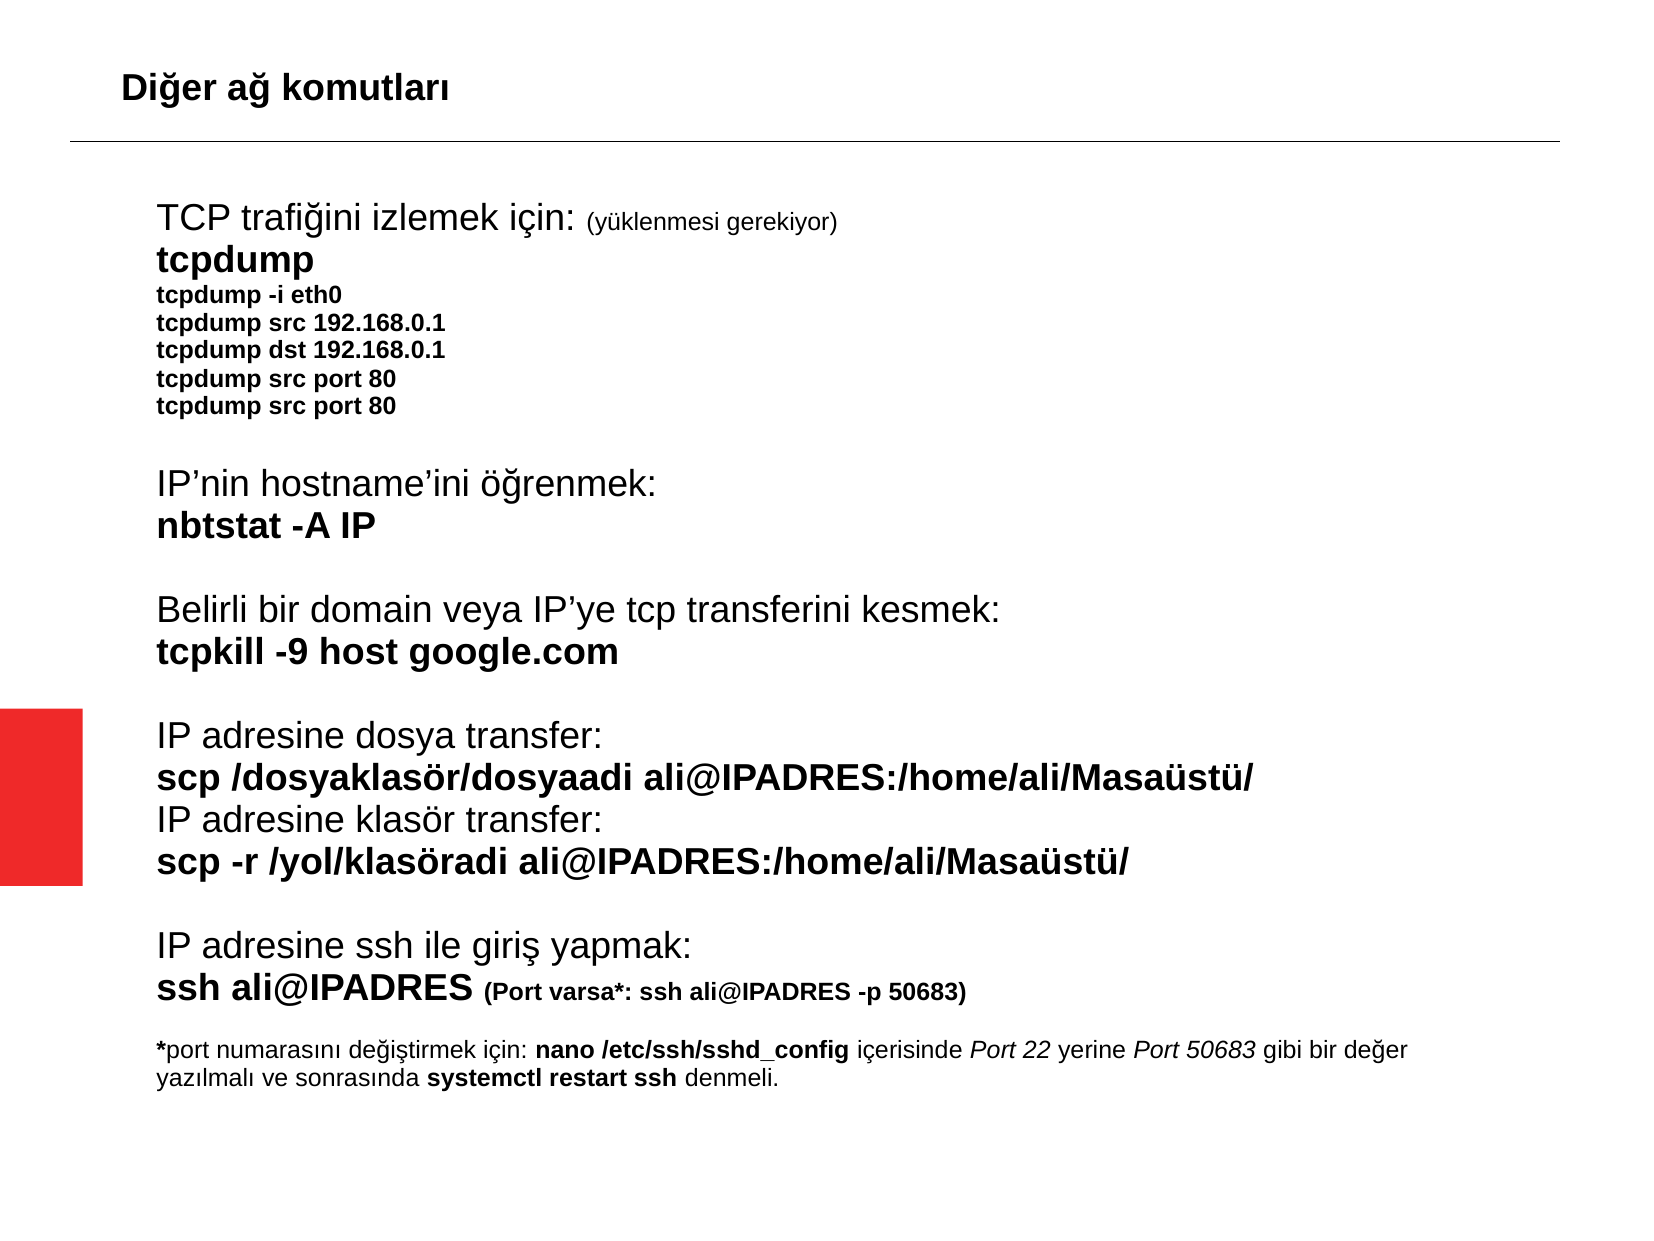

Diğer ağ komutları
TCP trafiğini izlemek için: (yüklenmesi gerekiyor)
tcpdump
tcpdump -i eth0
tcpdump src 192.168.0.1
tcpdump dst 192.168.0.1
tcpdump src port 80
tcpdump src port 80
IP’nin hostname’ini öğrenmek:
nbtstat -A IP
Belirli bir domain veya IP’ye tcp transferini kesmek:
tcpkill -9 host google.com
IP adresine dosya transfer:
scp /dosyaklasör/dosyaadi ali@IPADRES:/home/ali/Masaüstü/
IP adresine klasör transfer:
scp -r /yol/klasöradi ali@IPADRES:/home/ali/Masaüstü/
IP adresine ssh ile giriş yapmak:
ssh ali@IPADRES (Port varsa*: ssh ali@IPADRES -p 50683)
*port numarasını değiştirmek için: nano /etc/ssh/sshd_config içerisinde Port 22 yerine Port 50683 gibi bir değer yazılmalı ve sonrasında systemctl restart ssh denmeli.